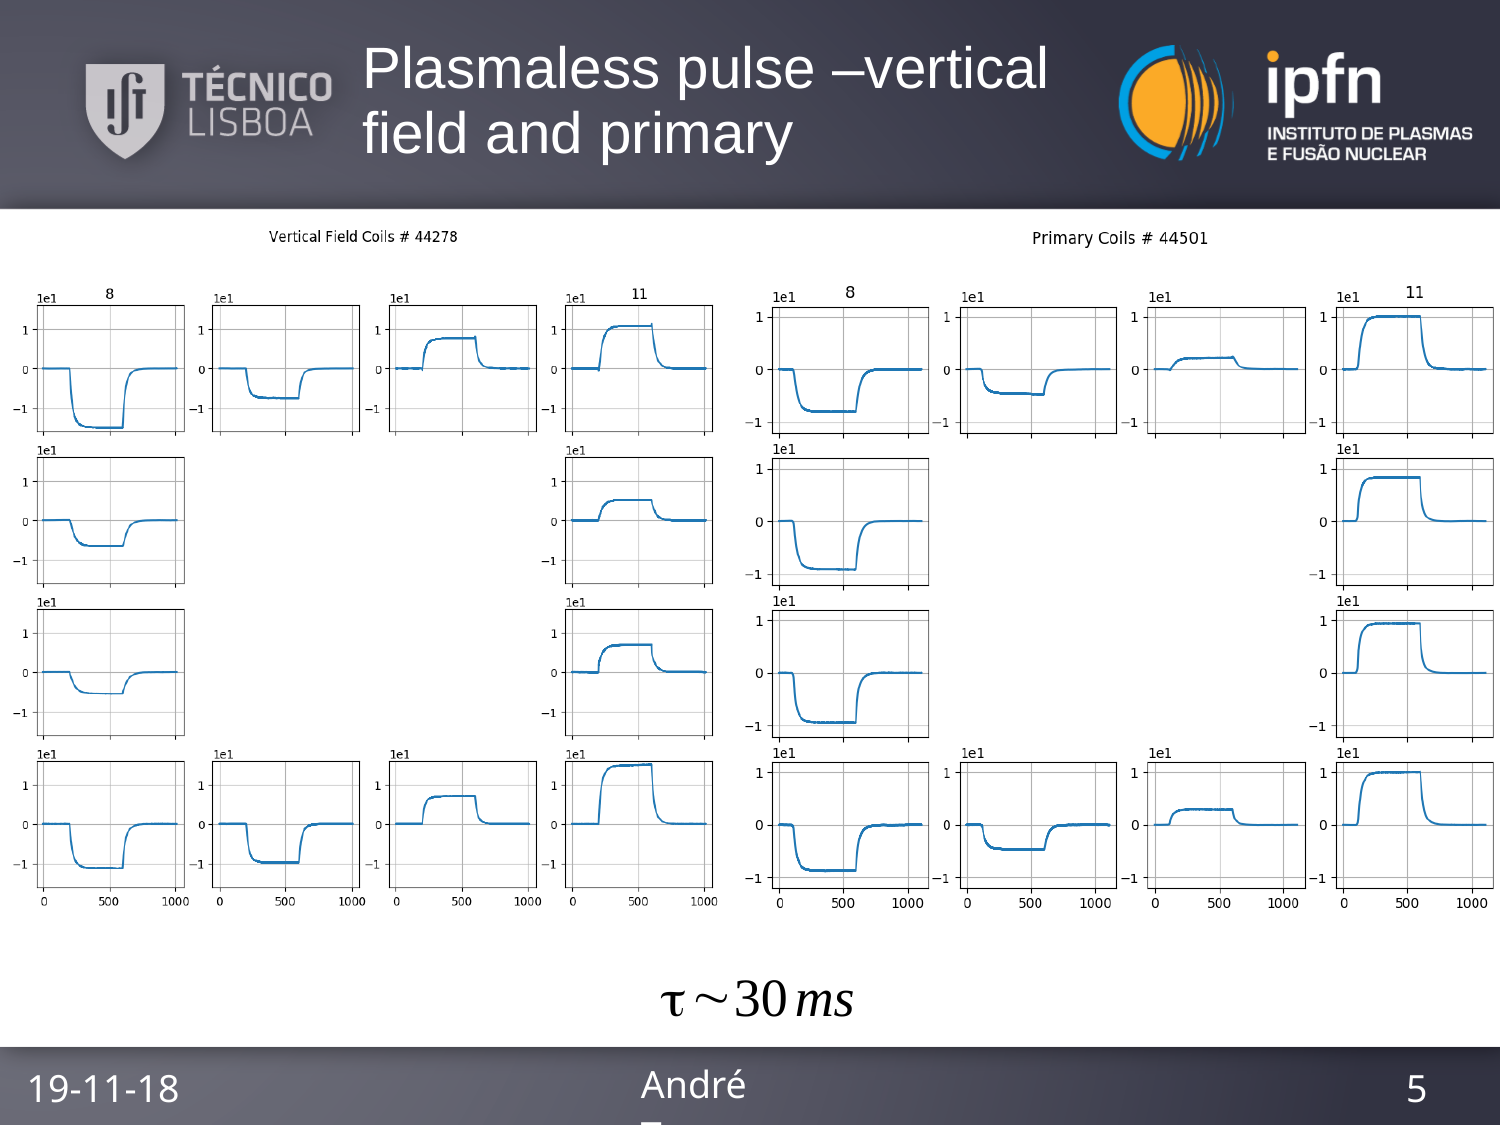

# Plasmaless pulse –vertical field and primary